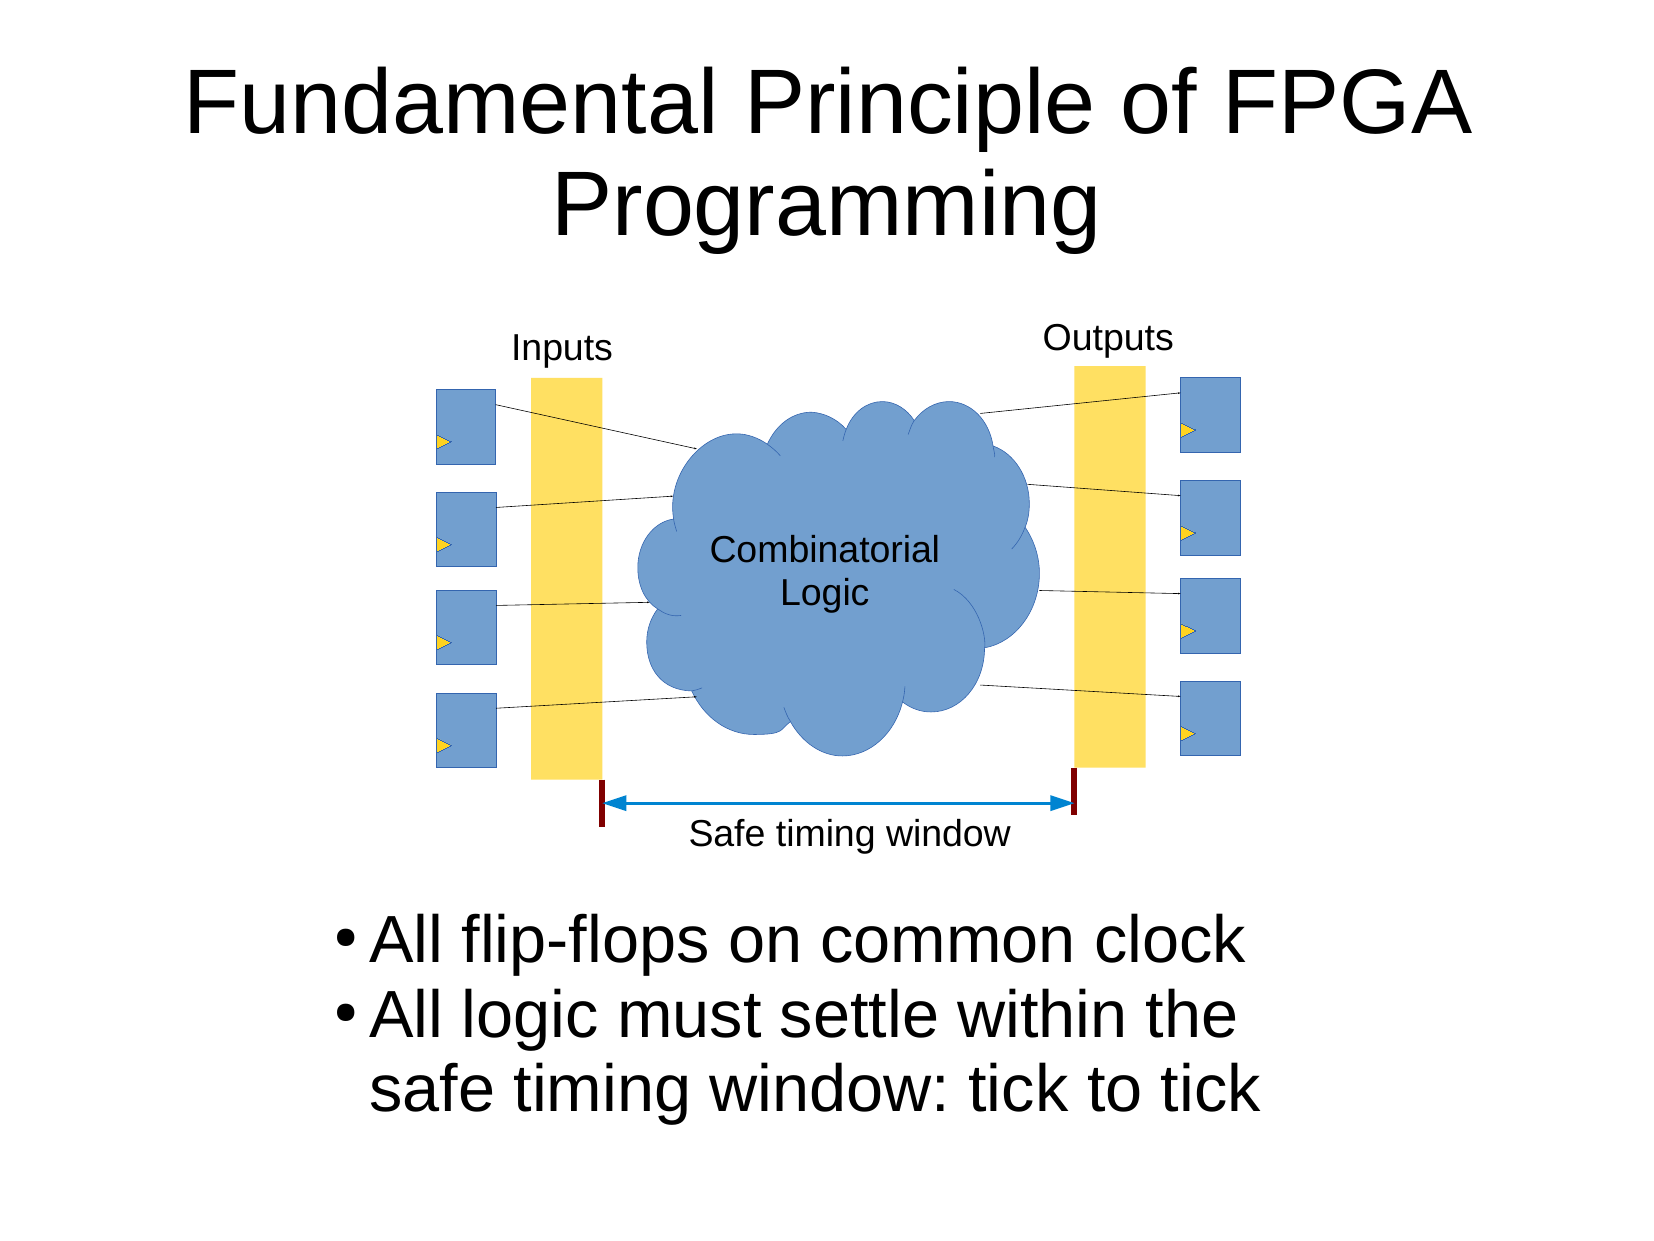

# Fundamental Principle of FPGA Programming
Outputs
Inputs
Combinatorial
Logic
Safe timing window
All flip-flops on common clock
All logic must settle within the safe timing window: tick to tick